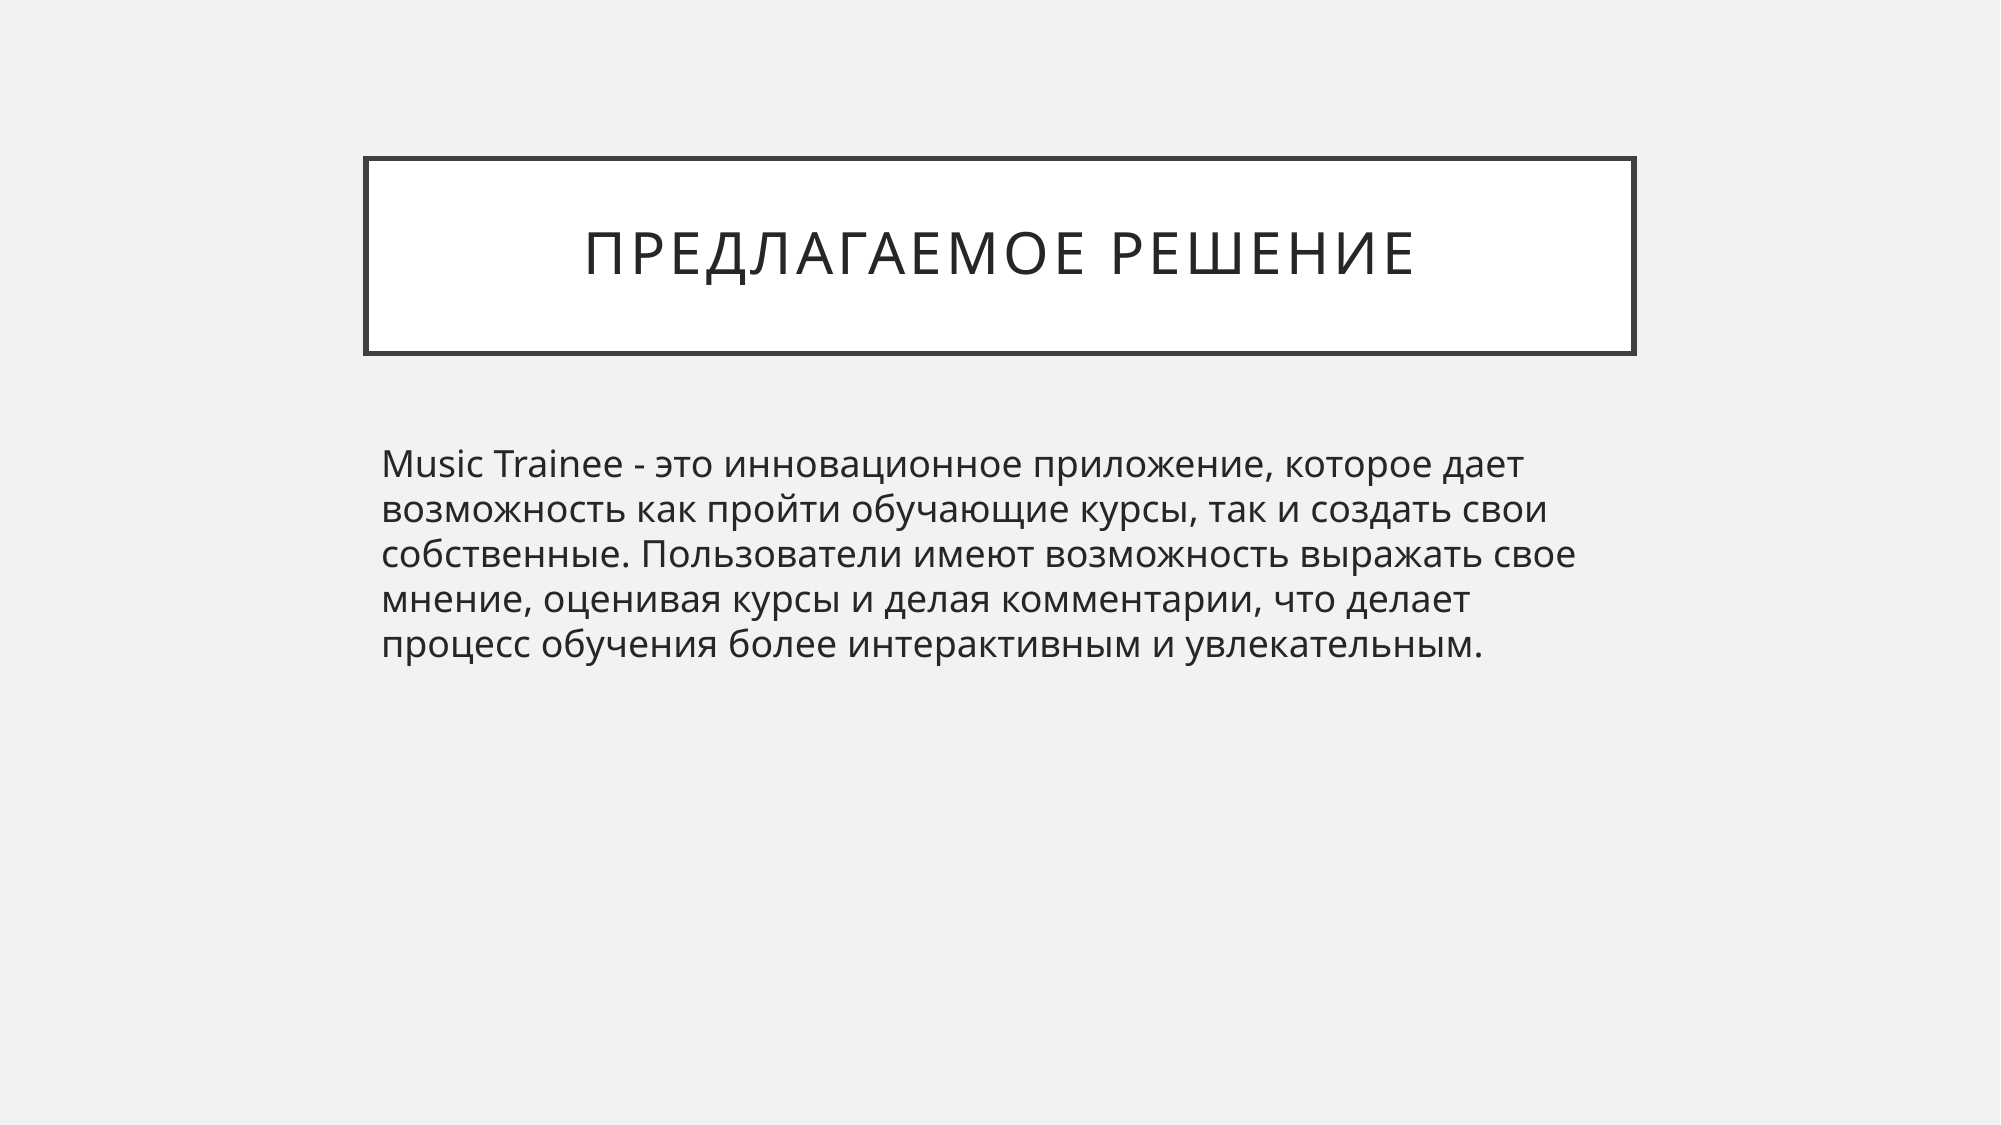

# Предлагаемое решение
Music Trainee - это инновационное приложение, которое дает возможность как пройти обучающие курсы, так и создать свои собственные. Пользователи имеют возможность выражать свое мнение, оценивая курсы и делая комментарии, что делает процесс обучения более интерактивным и увлекательным.